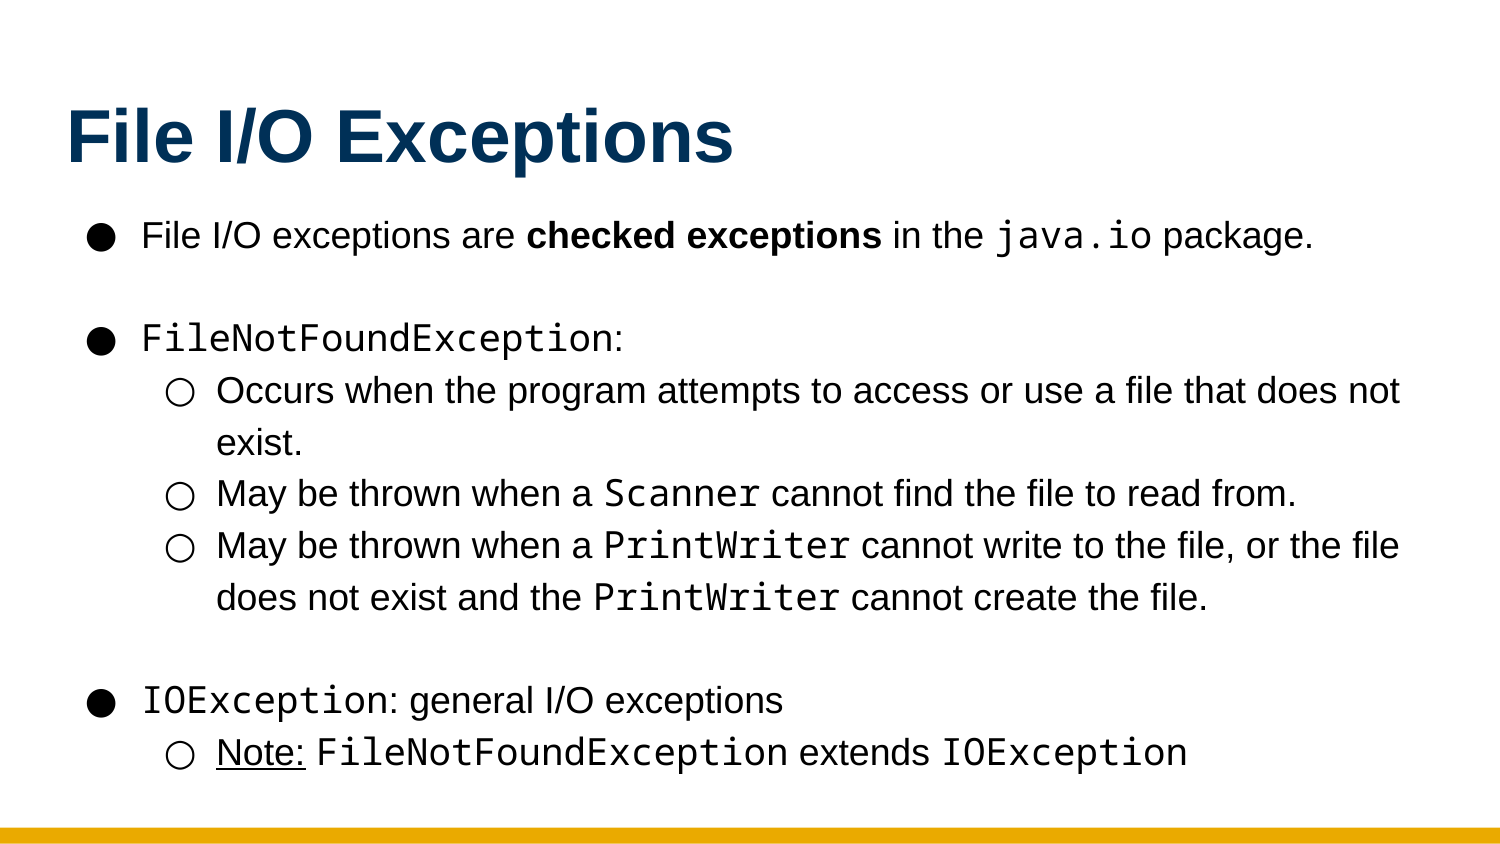

# File I/O Exceptions
File I/O exceptions are checked exceptions in the java.io package.
FileNotFoundException:
Occurs when the program attempts to access or use a file that does not exist.
May be thrown when a Scanner cannot find the file to read from.
May be thrown when a PrintWriter cannot write to the file, or the file does not exist and the PrintWriter cannot create the file.
IOException: general I/O exceptions
Note: FileNotFoundException extends IOException